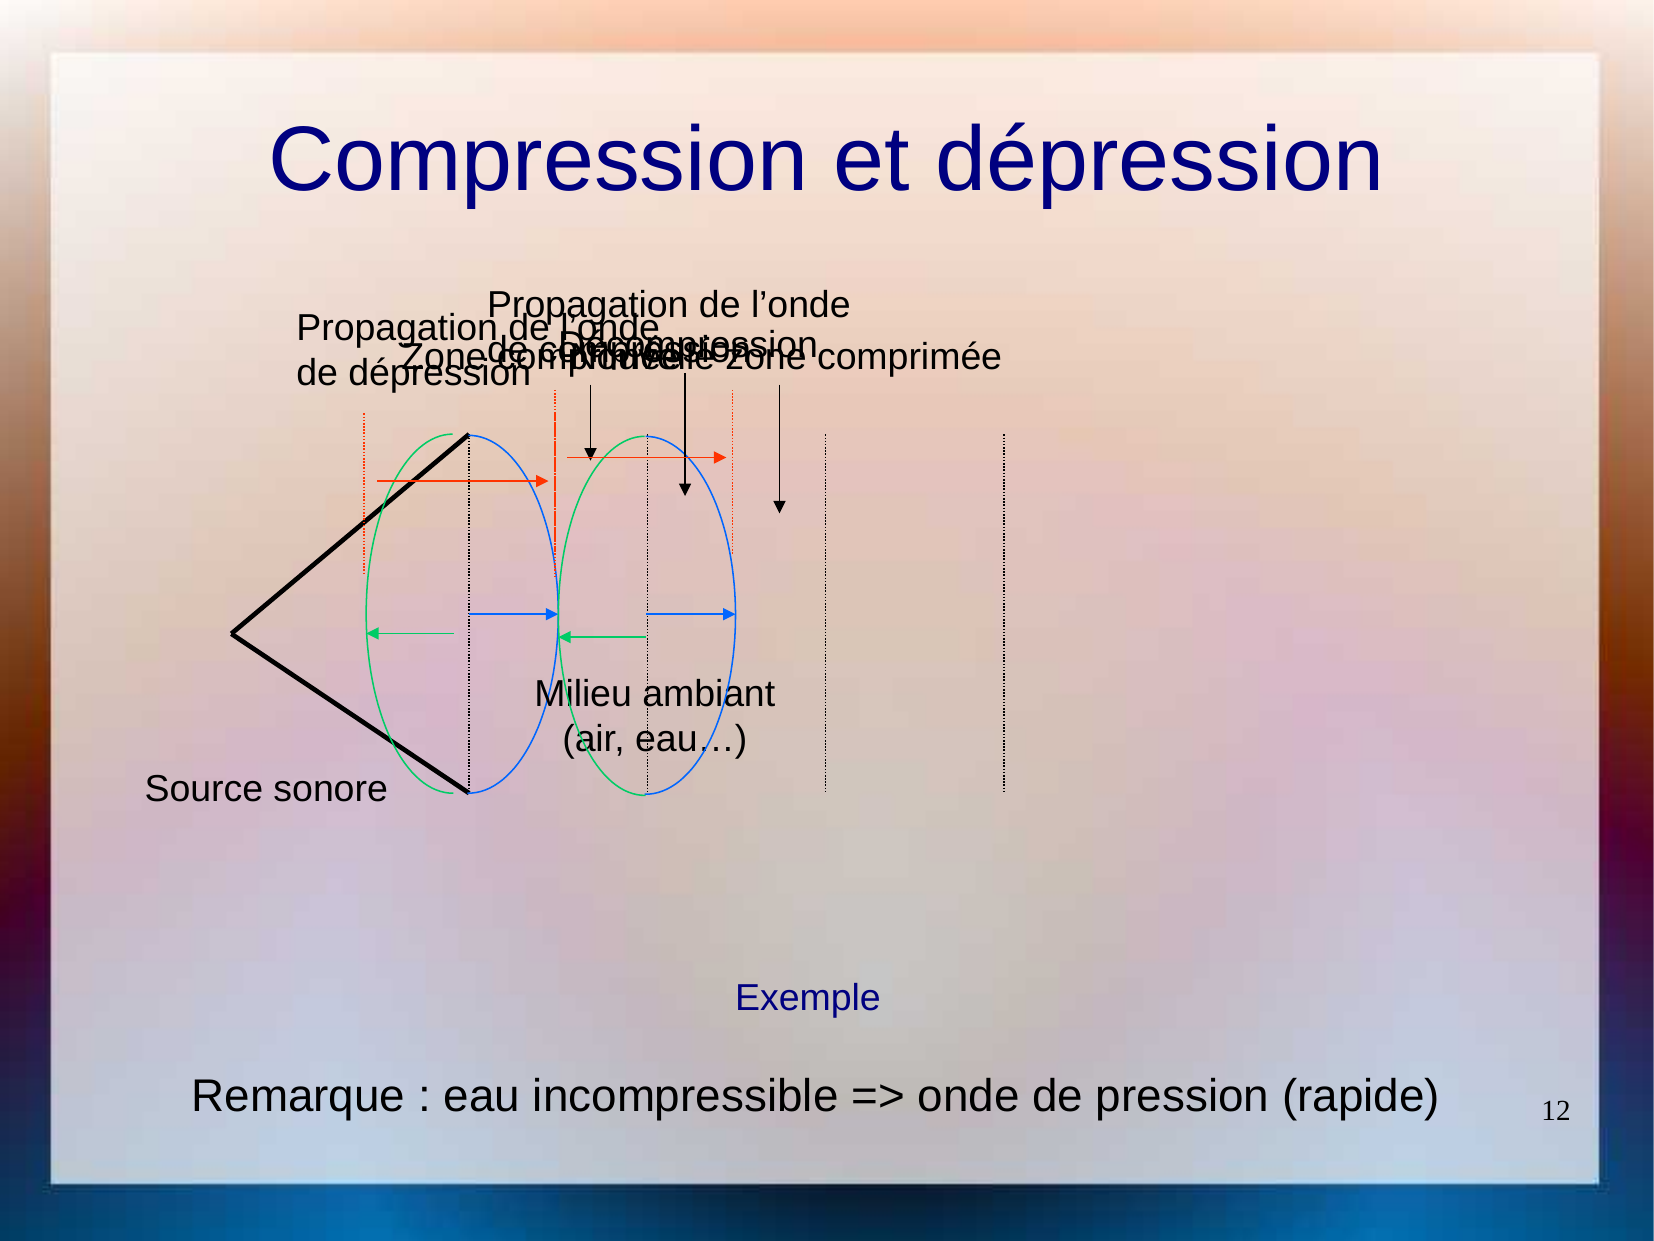

# Compression et dépression
Propagation de l’onde
de compression
Propagation de l’onde
de dépression
Décompression
Zone comprimée
Nouvelle zone comprimée
Milieu ambiant
(air, eau…)
Source sonore
Exemple
Remarque : eau incompressible => onde de pression (rapide)
12